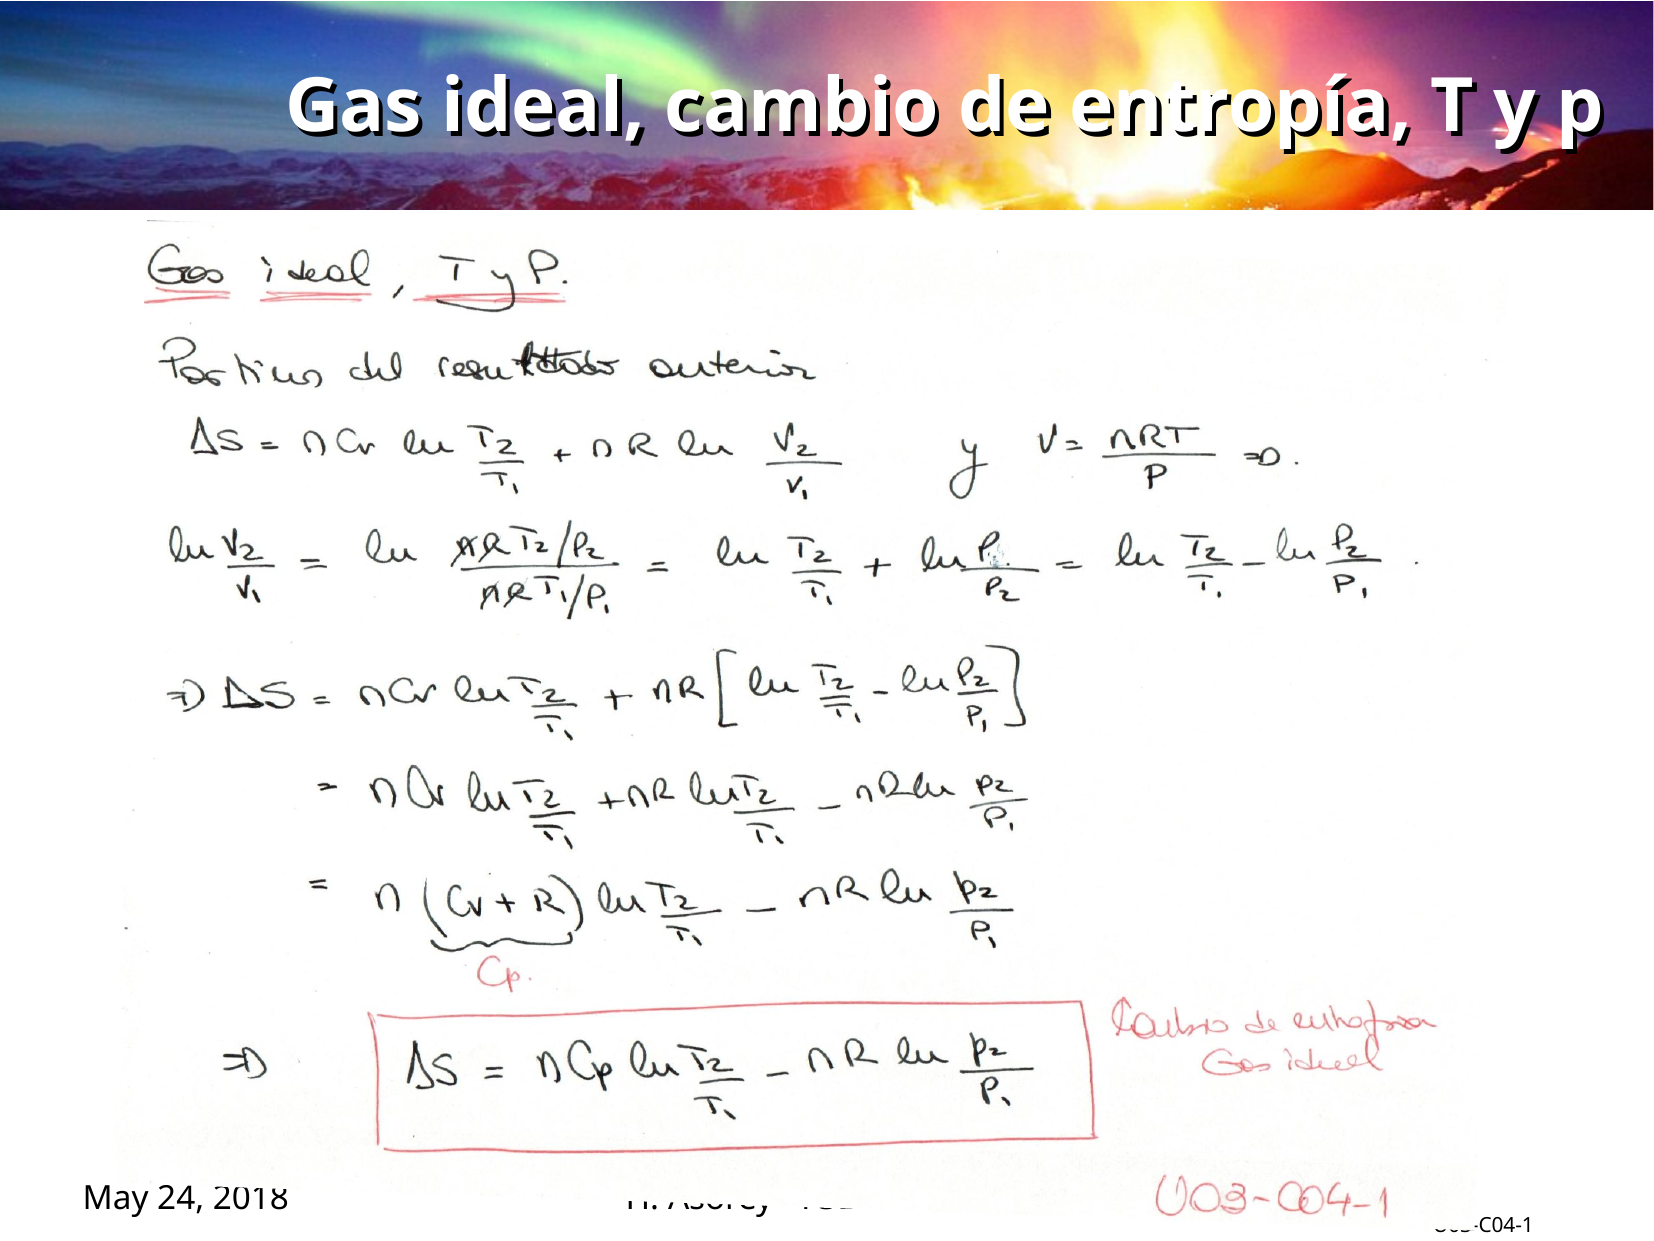

# Gas ideal, cambio de entropía, T y p
		U03-C04-1
May 24, 2018
H. Asorey - F3B+F4A 2018
12